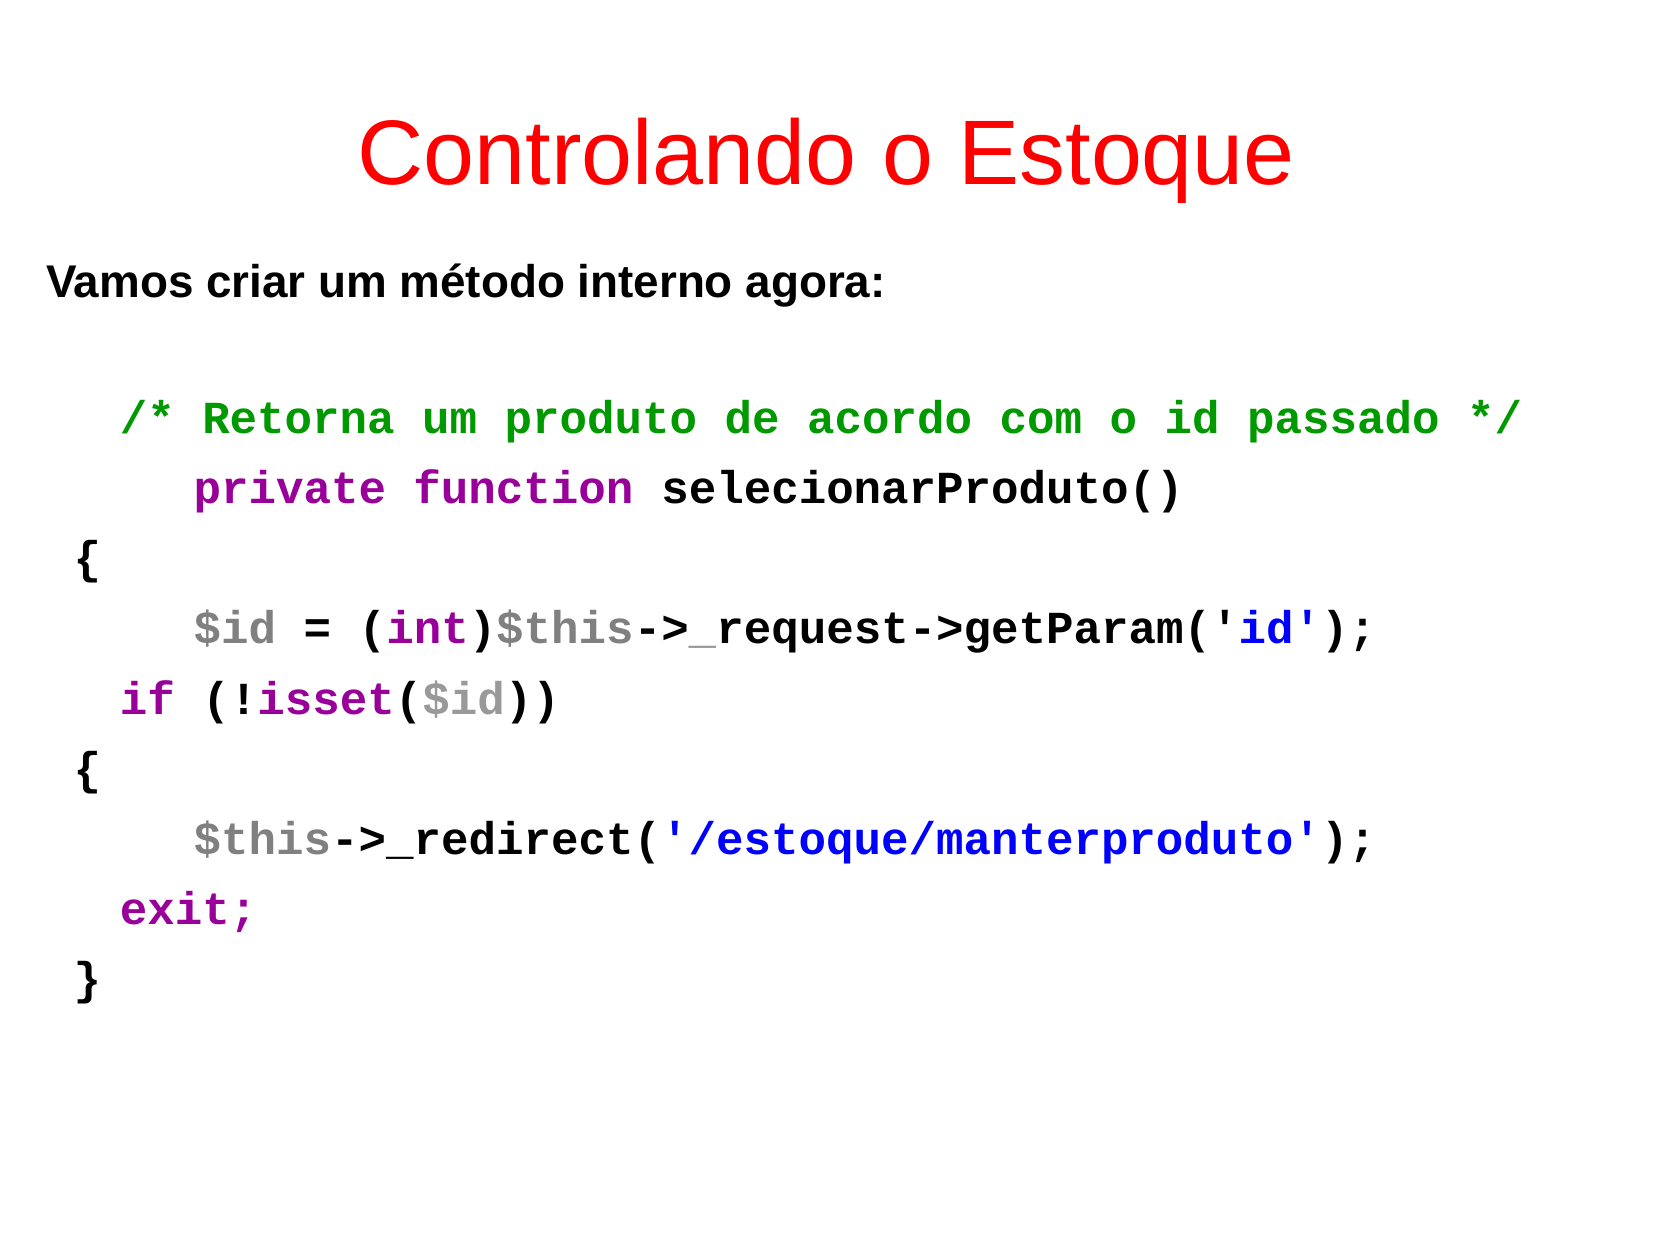

# Controlando o Estoque
Vamos criar um método interno agora:
 	/* Retorna um produto de acordo com o id passado */
 		private function selecionarProduto()
 {
 		$id = (int)$this->_request->getParam('id');
 	if (!isset($id))
 {
 		$this->_redirect('/estoque/manterproduto');
 	exit;
 }